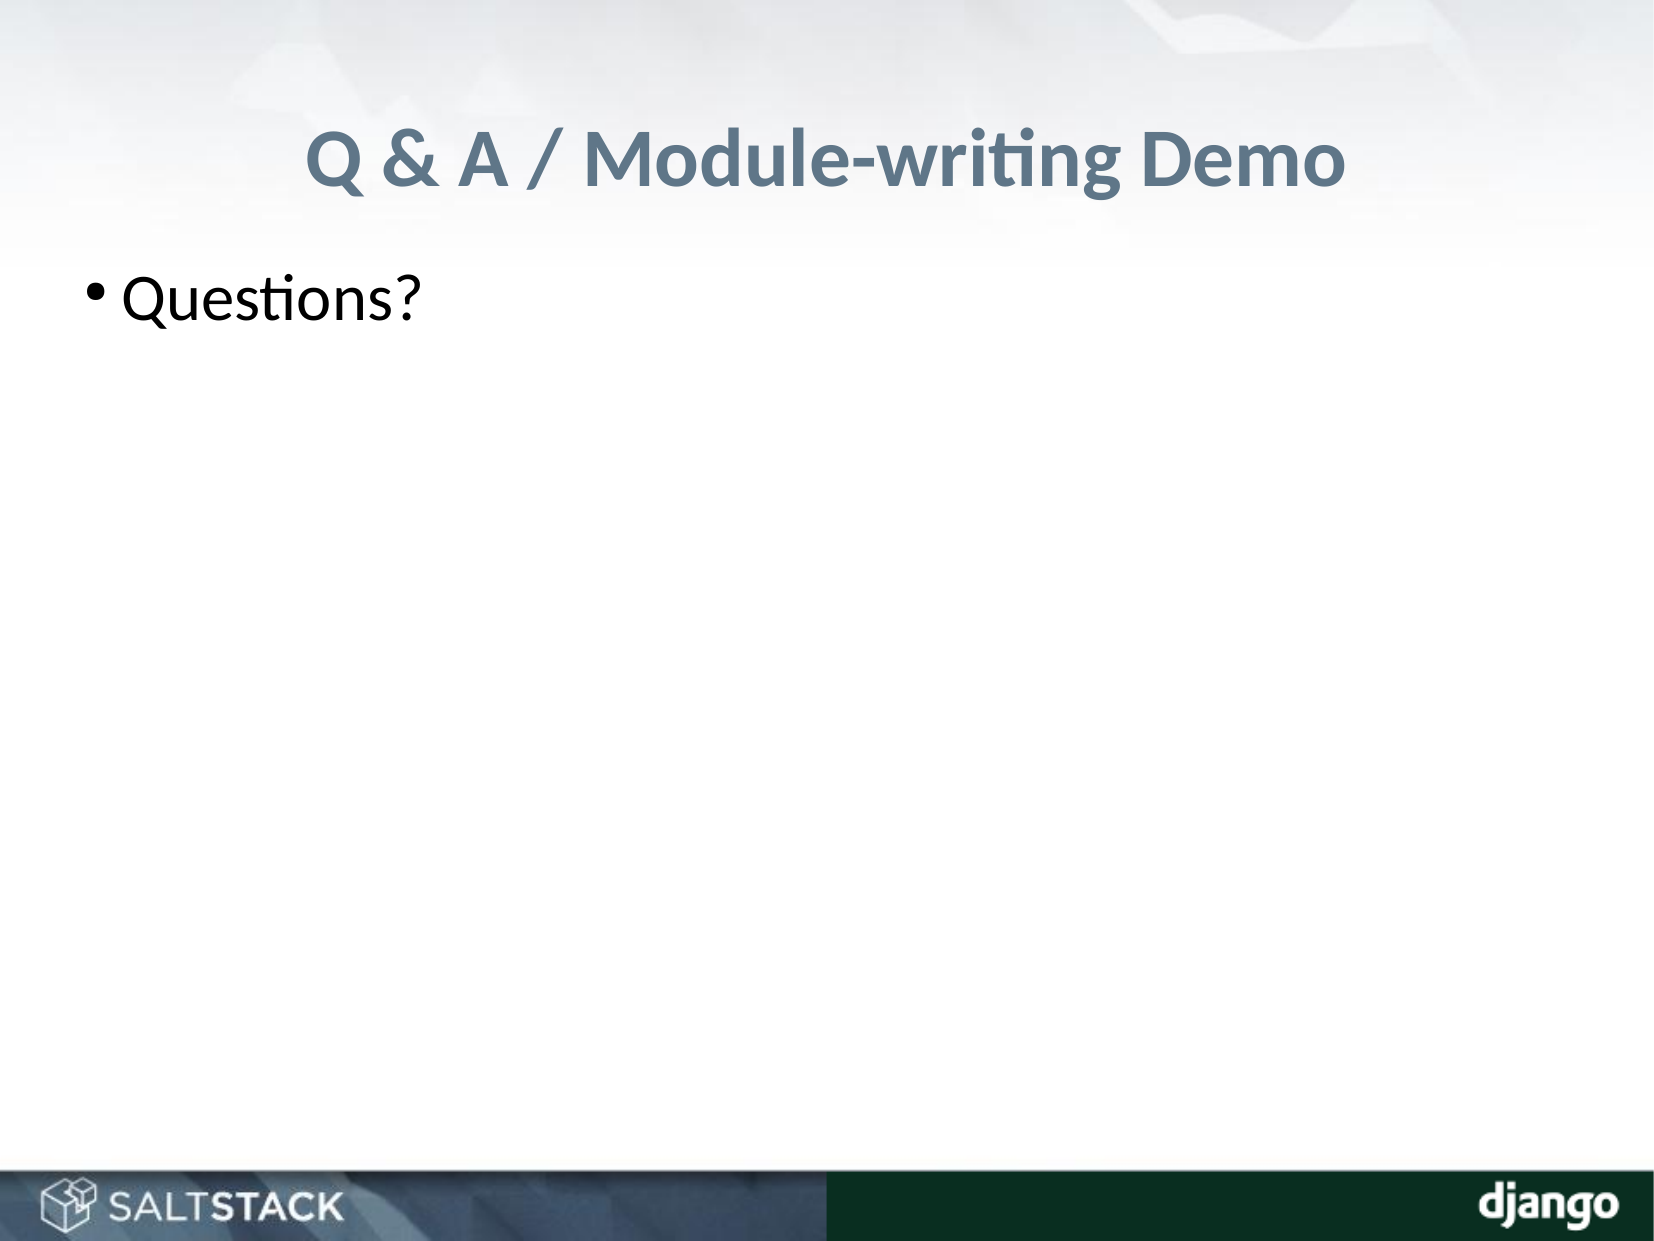

Q & A / Module-writing Demo
Questions?